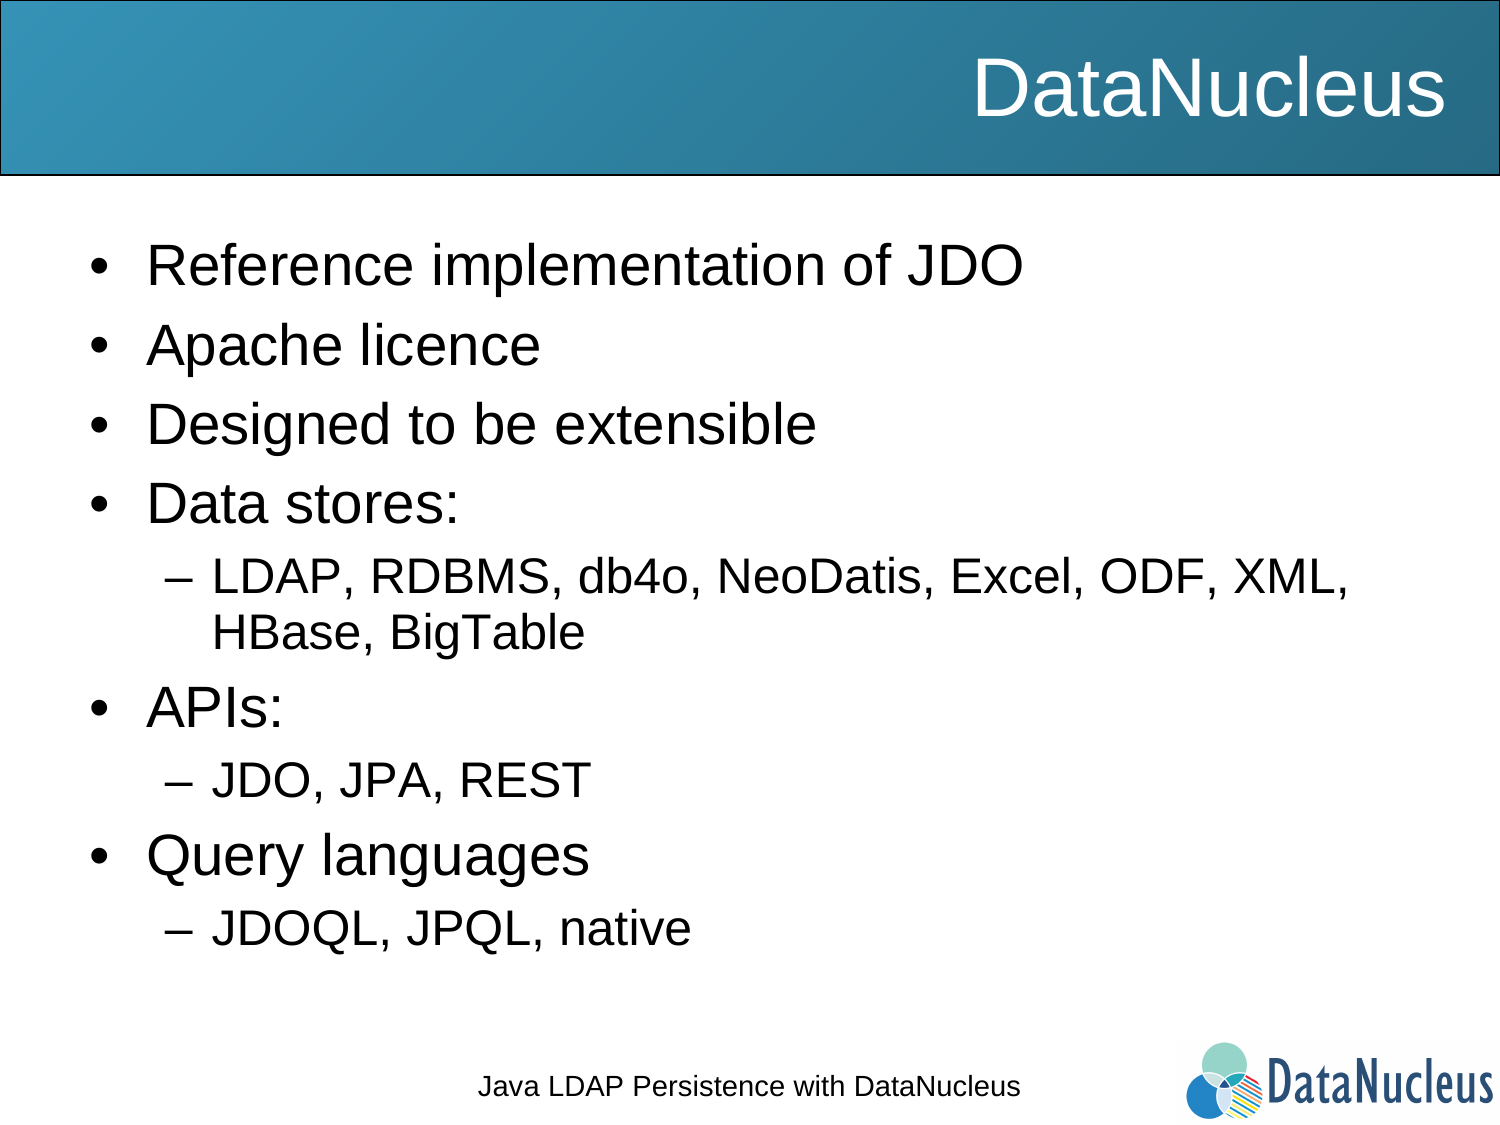

# DataNucleus
Reference implementation of JDO
Apache licence
Designed to be extensible
Data stores:
LDAP, RDBMS, db4o, NeoDatis, Excel, ODF, XML, HBase, BigTable
APIs:
JDO, JPA, REST
Query languages
JDOQL, JPQL, native